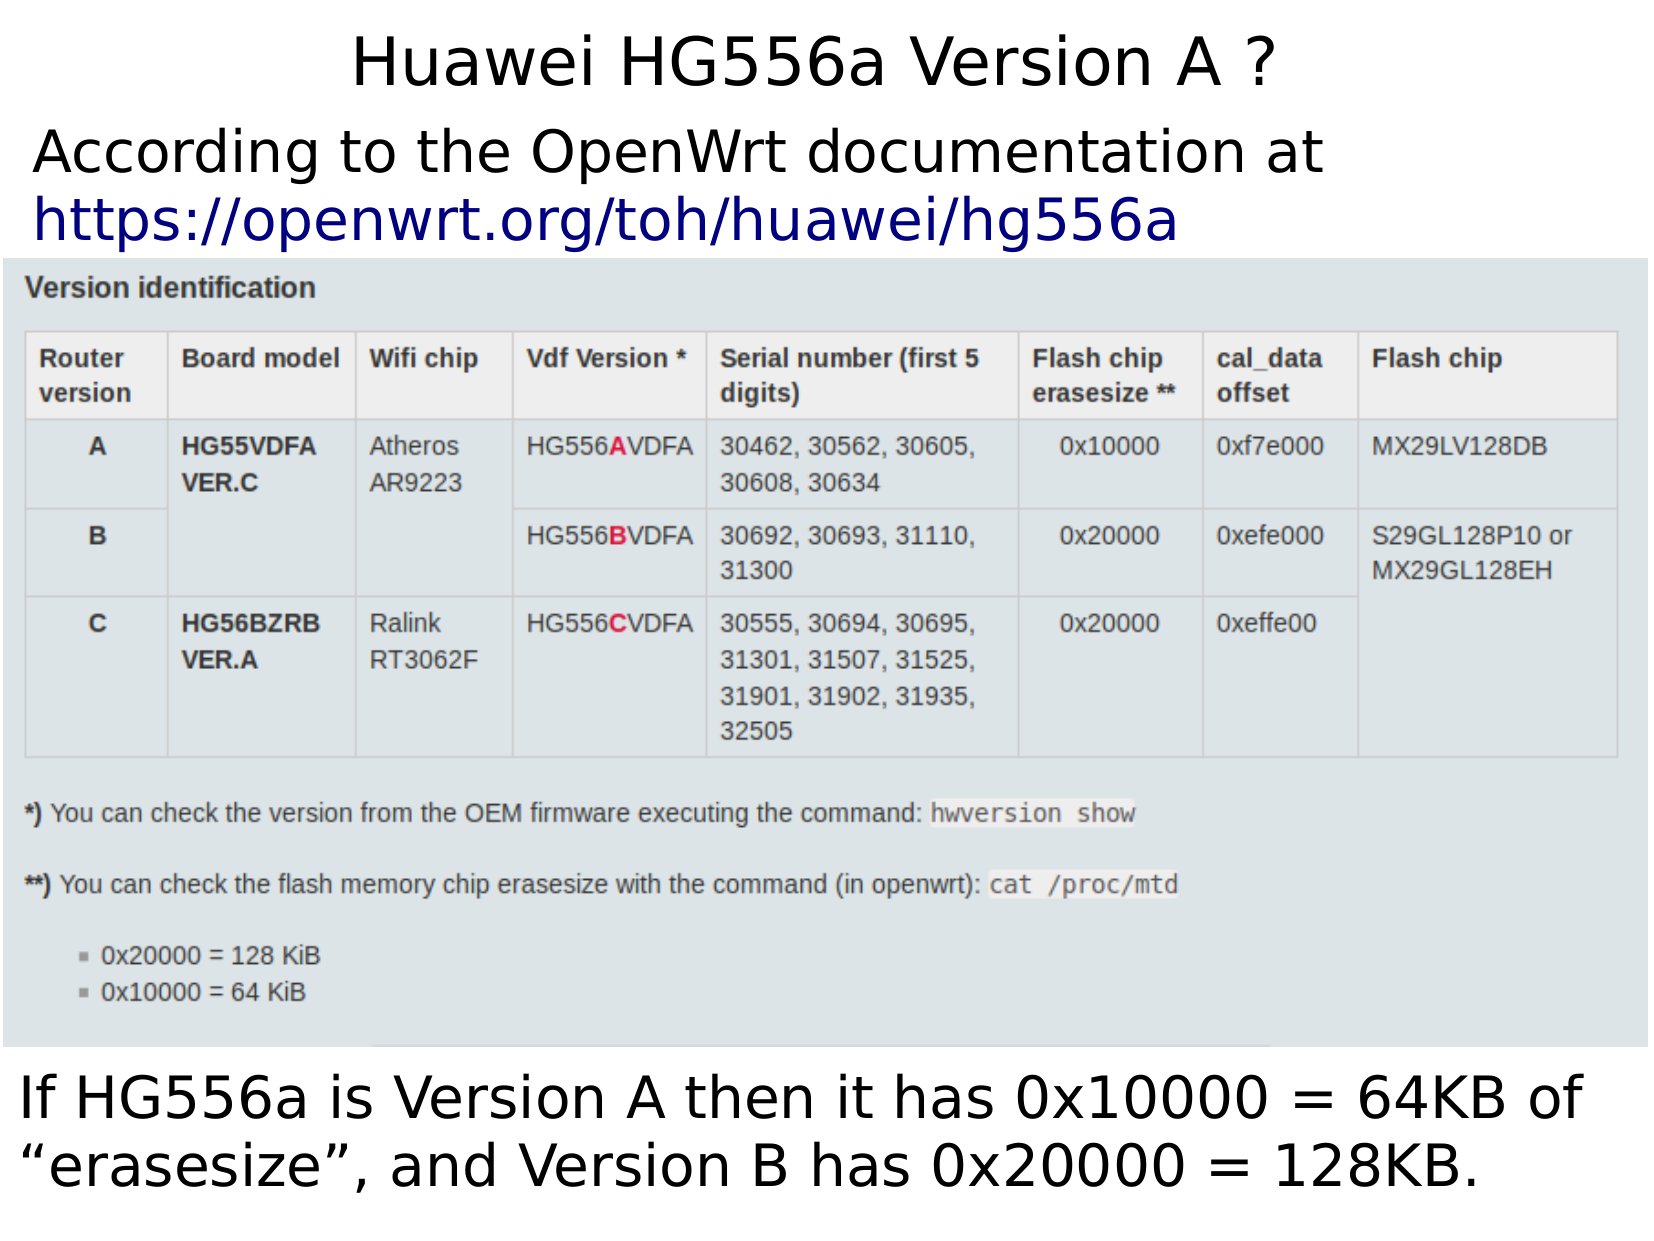

# Huawei HG556a Version A ?
According to the OpenWrt documentation at
https://openwrt.org/toh/huawei/hg556a
If HG556a is Version A then it has 0x10000 = 64KB of “erasesize”, and Version B has 0x20000 = 128KB.